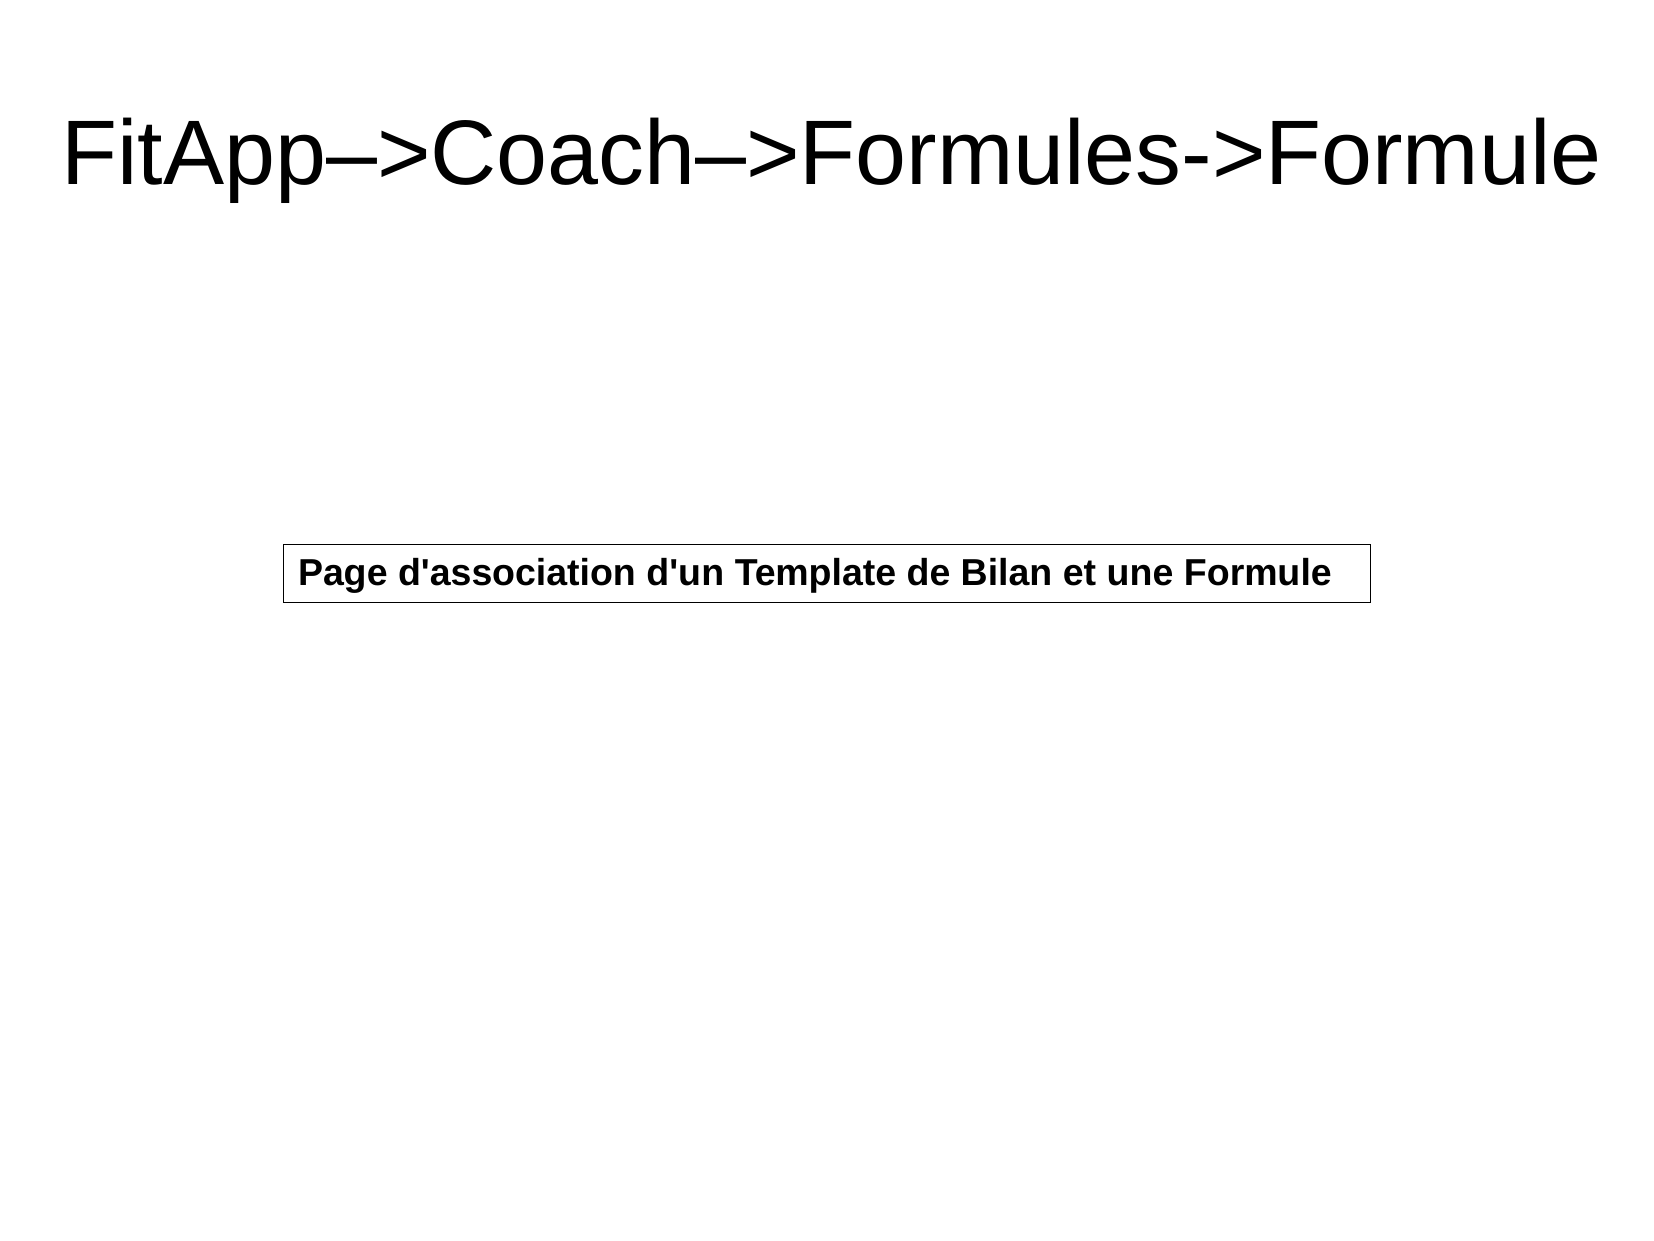

# FitApp–>Coach–>Formules->Formule
Page d'association d'un Template de Bilan et une Formule